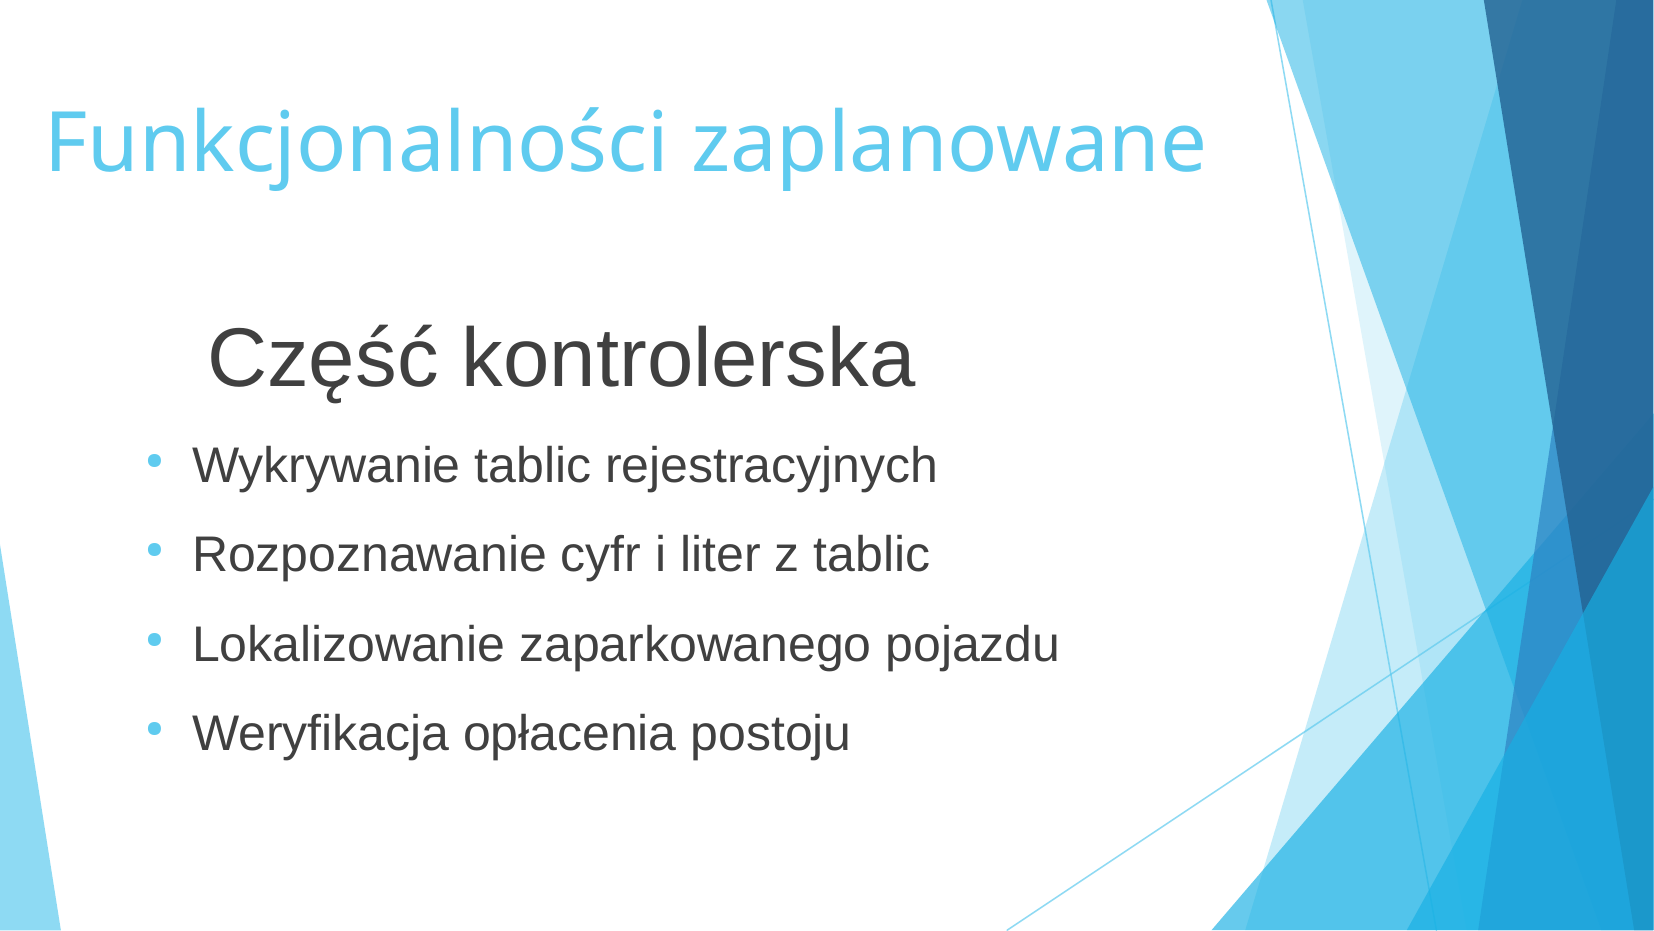

# Funkcjonalności zaplanowane
Część kontrolerska
Wykrywanie tablic rejestracyjnych
Rozpoznawanie cyfr i liter z tablic
Lokalizowanie zaparkowanego pojazdu
Weryfikacja opłacenia postoju